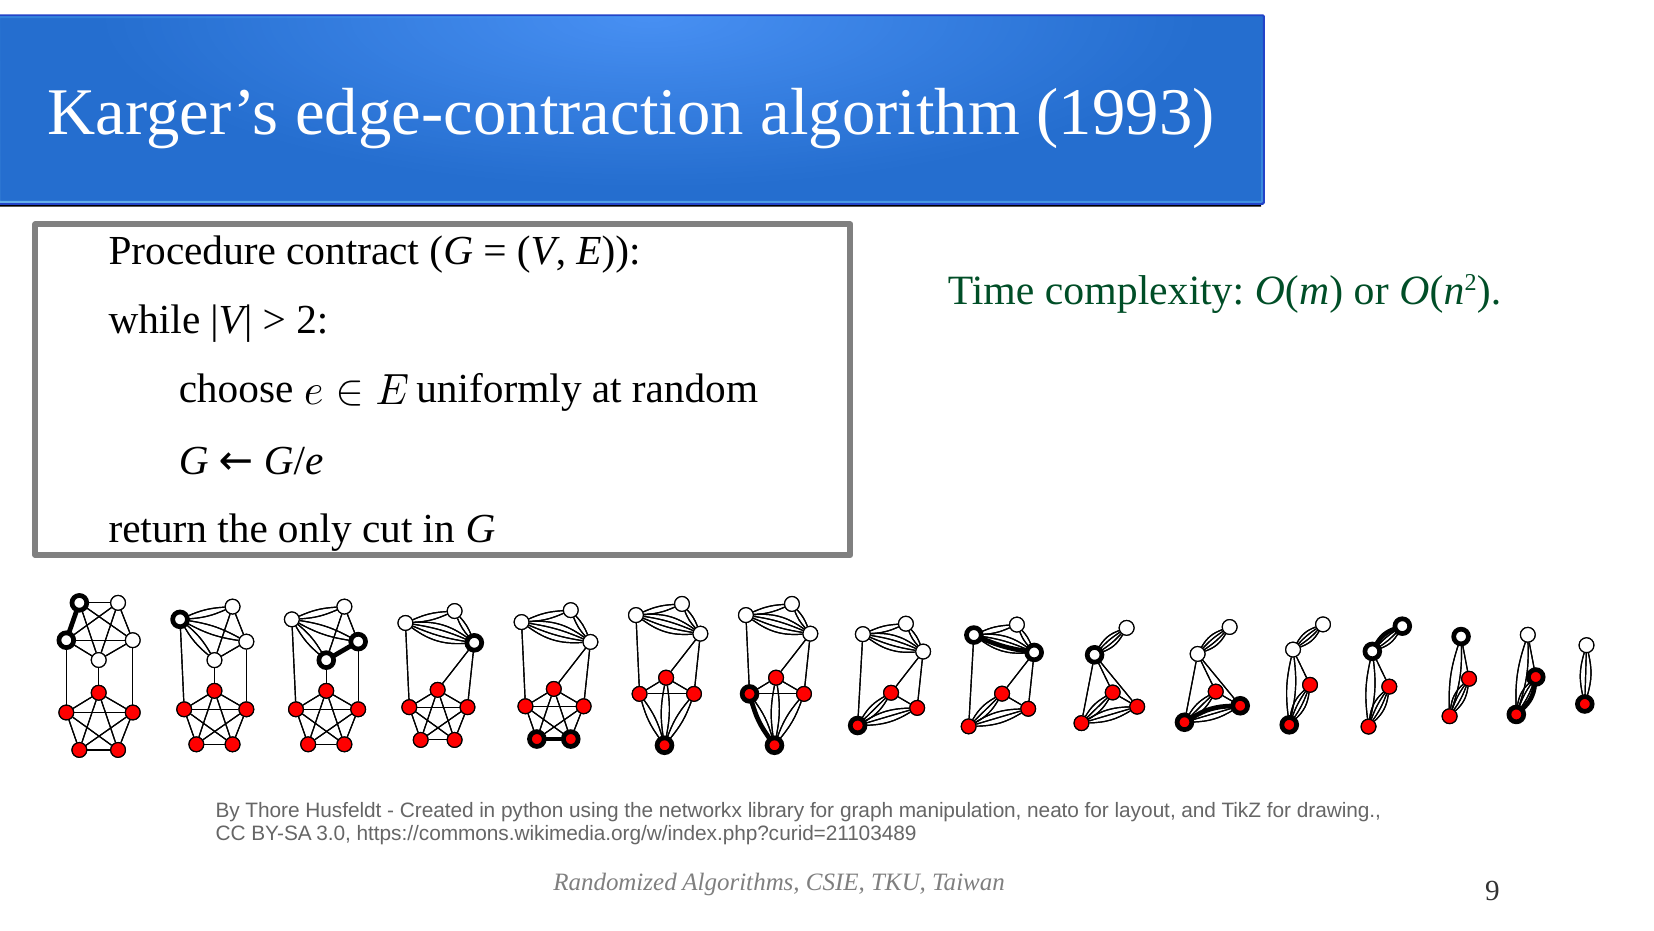

# Karger’s edge-contraction algorithm (1993)
Procedure contract (G = (V, E)):
while |V| > 2:
choose uniformly at random
G ← G/e
return the only cut in G
Time complexity: O(m) or O(n2).
By Thore Husfeldt - Created in python using the networkx library for graph manipulation, neato for layout, and TikZ for drawing.,
CC BY-SA 3.0, https://commons.wikimedia.org/w/index.php?curid=21103489
Randomized Algorithms, CSIE, TKU, Taiwan
9